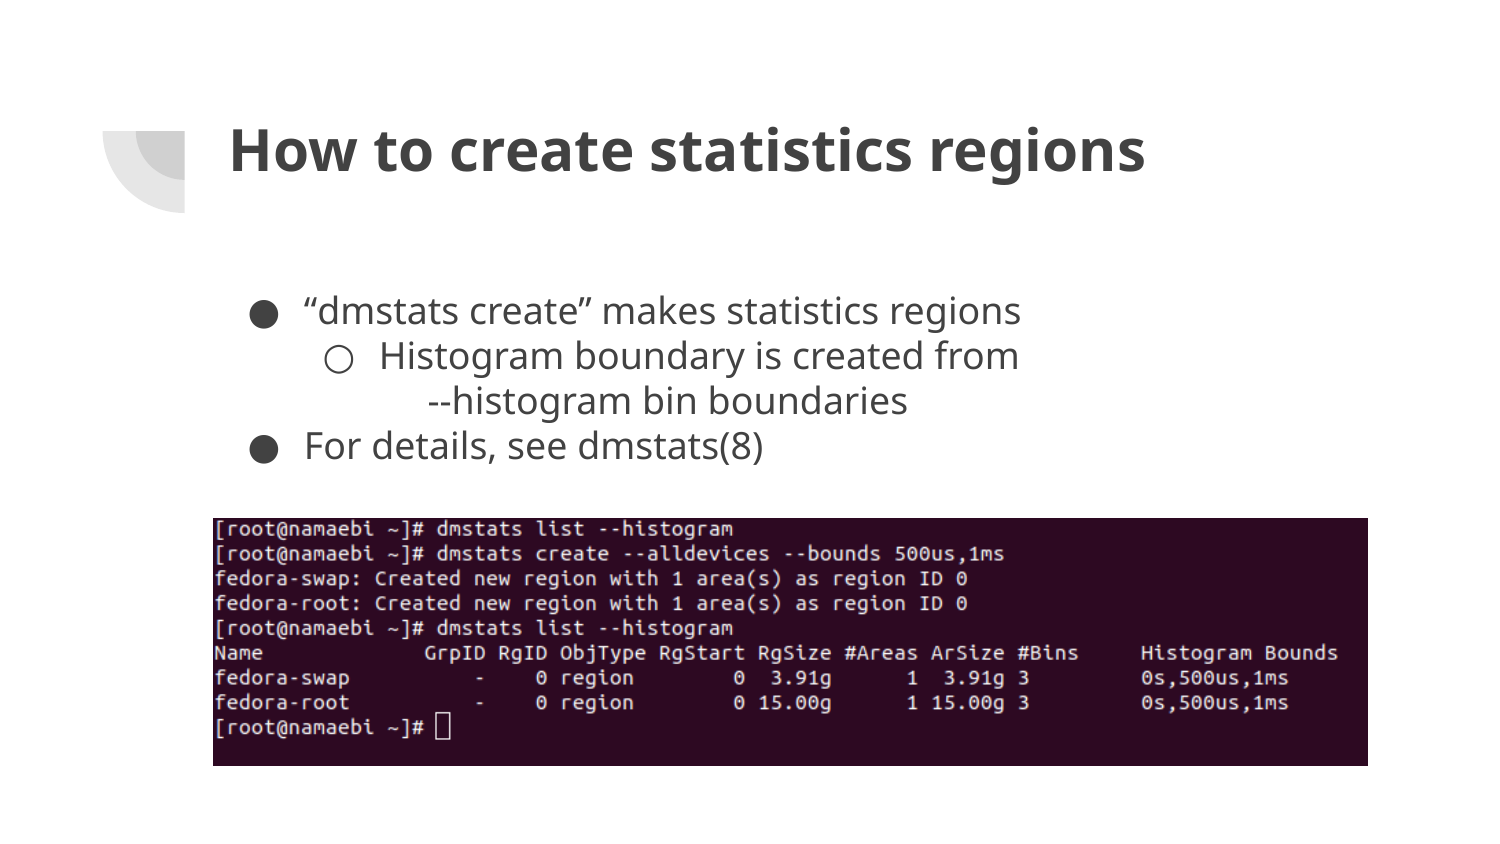

# How to create statistics regions
“dmstats create” makes statistics regions
Histogram boundary is created from --histogram bin boundaries
For details, see dmstats(8)